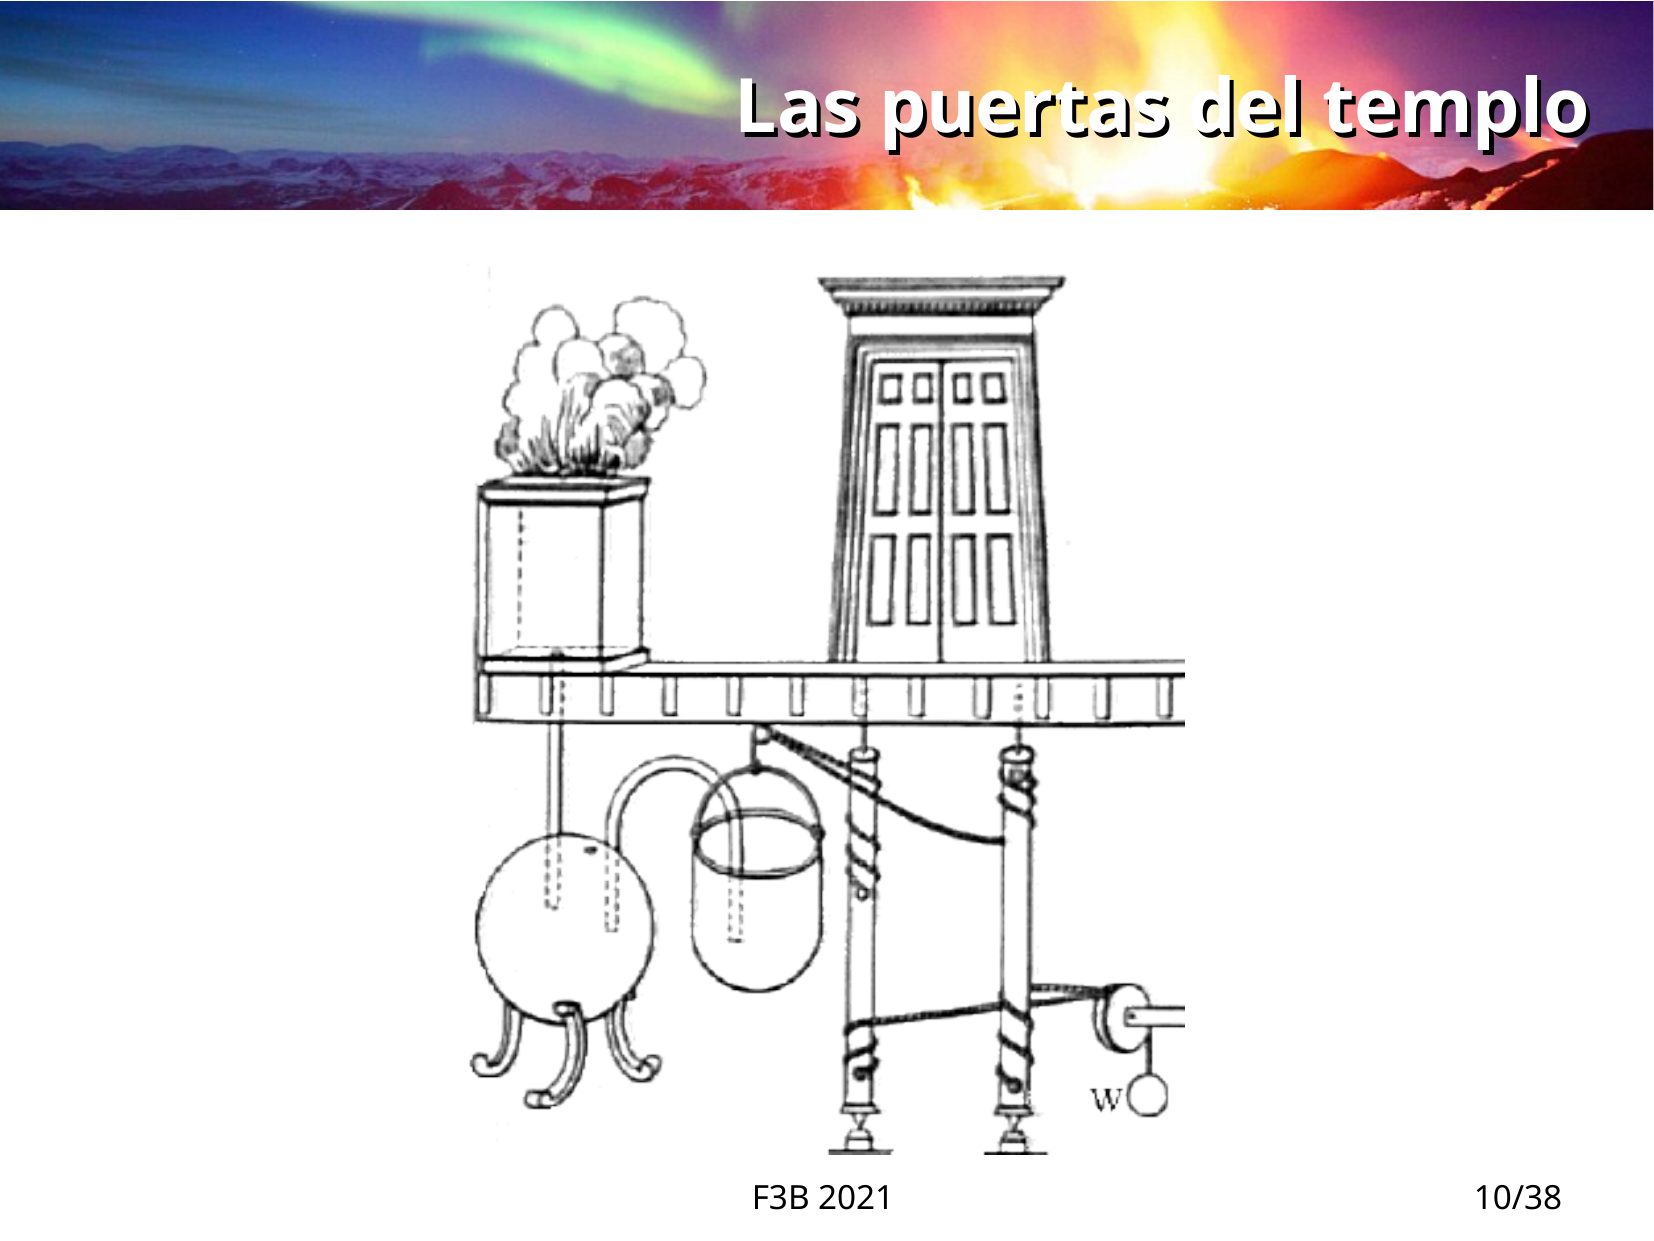

# Las puertas del templo
F3B 2021
10